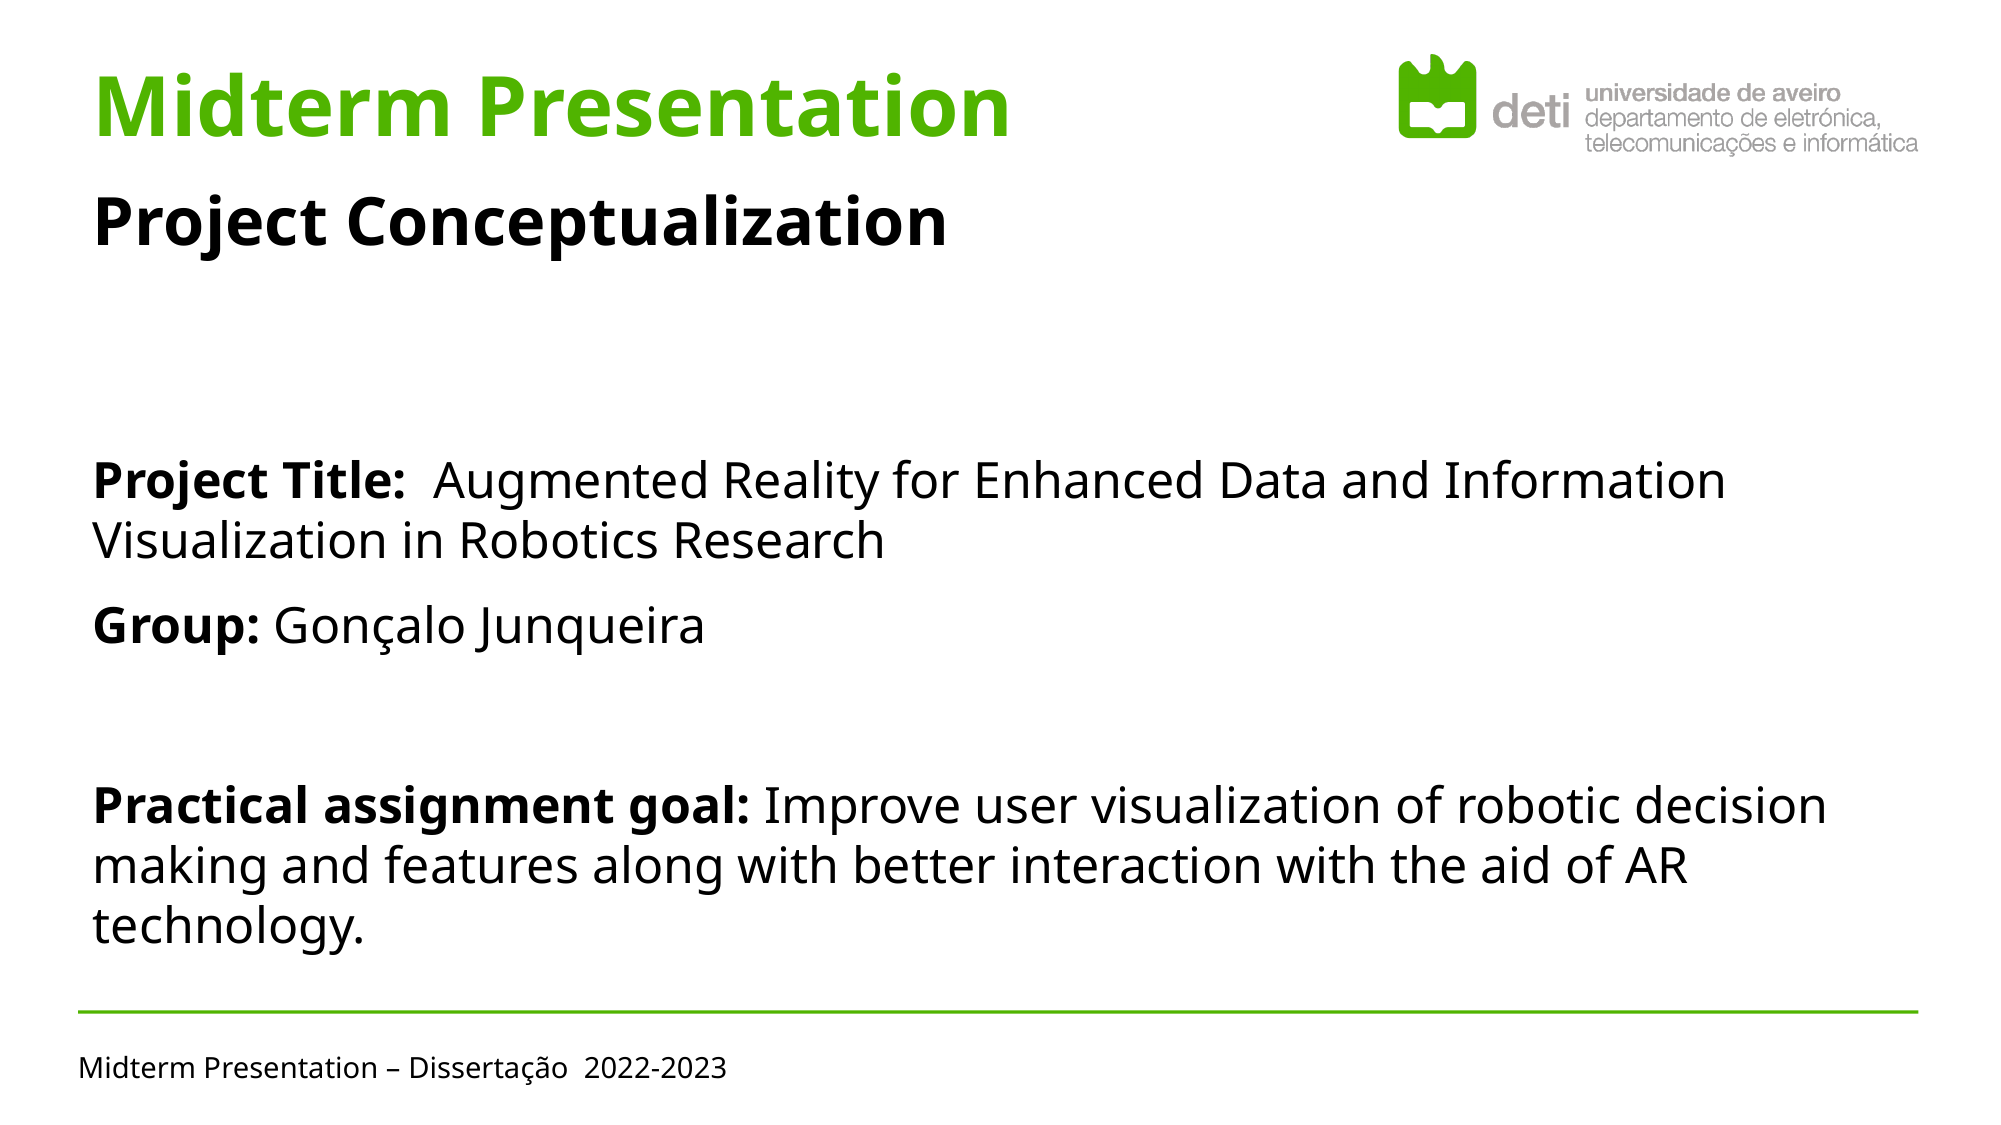

Midterm Presentation
Project Conceptualization
Project Title: Augmented Reality for Enhanced Data and Information Visualization in Robotics Research
Group: Gonçalo Junqueira
Practical assignment goal: Improve user visualization of robotic decision making and features along with better interaction with the aid of AR technology.
Midterm Presentation – Dissertação 2022-2023